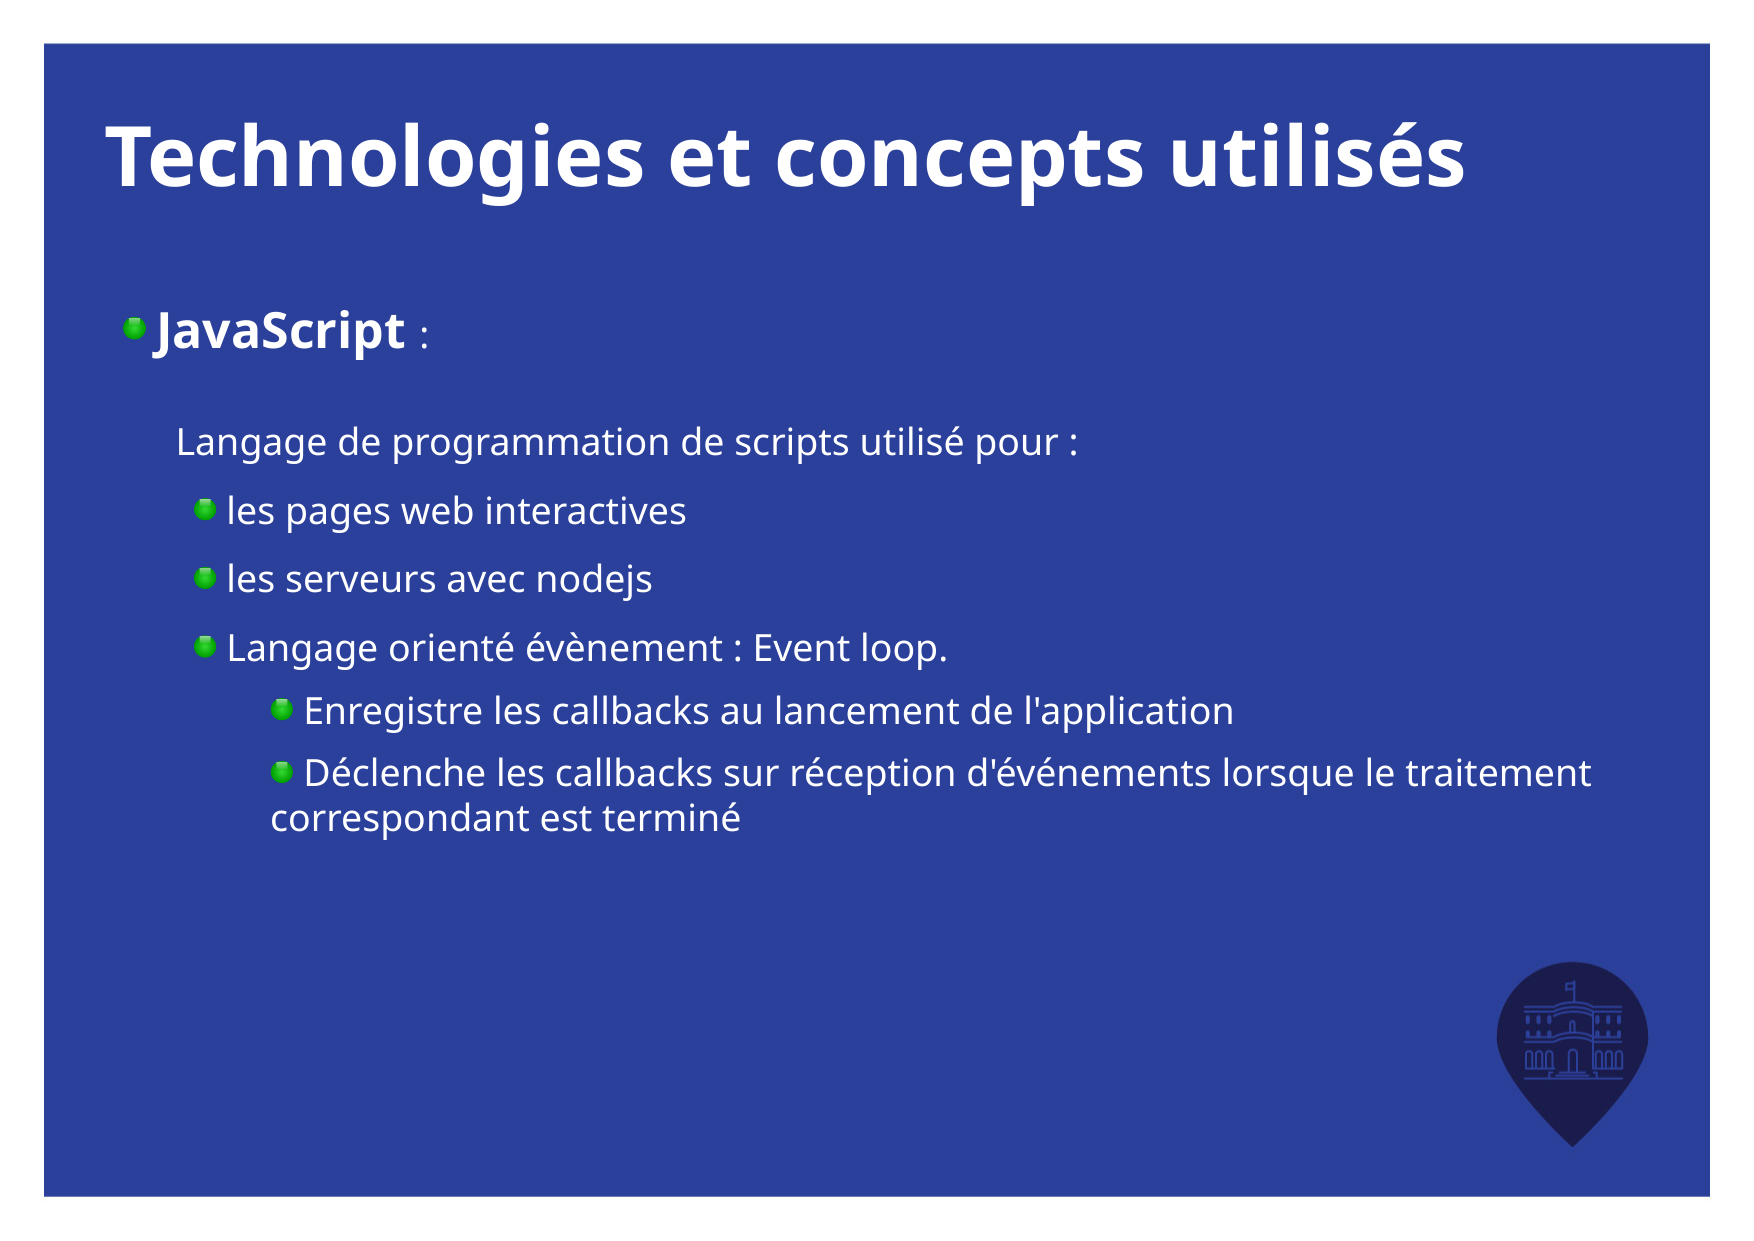

# Technologies et concepts utilisés
 JavaScript :
Langage de programmation de scripts utilisé pour :
 les pages web interactives
 les serveurs avec nodejs
 Langage orienté évènement : Event loop.
 Enregistre les callbacks au lancement de l'application
 Déclenche les callbacks sur réception d'événements lorsque le traitement correspondant est terminé